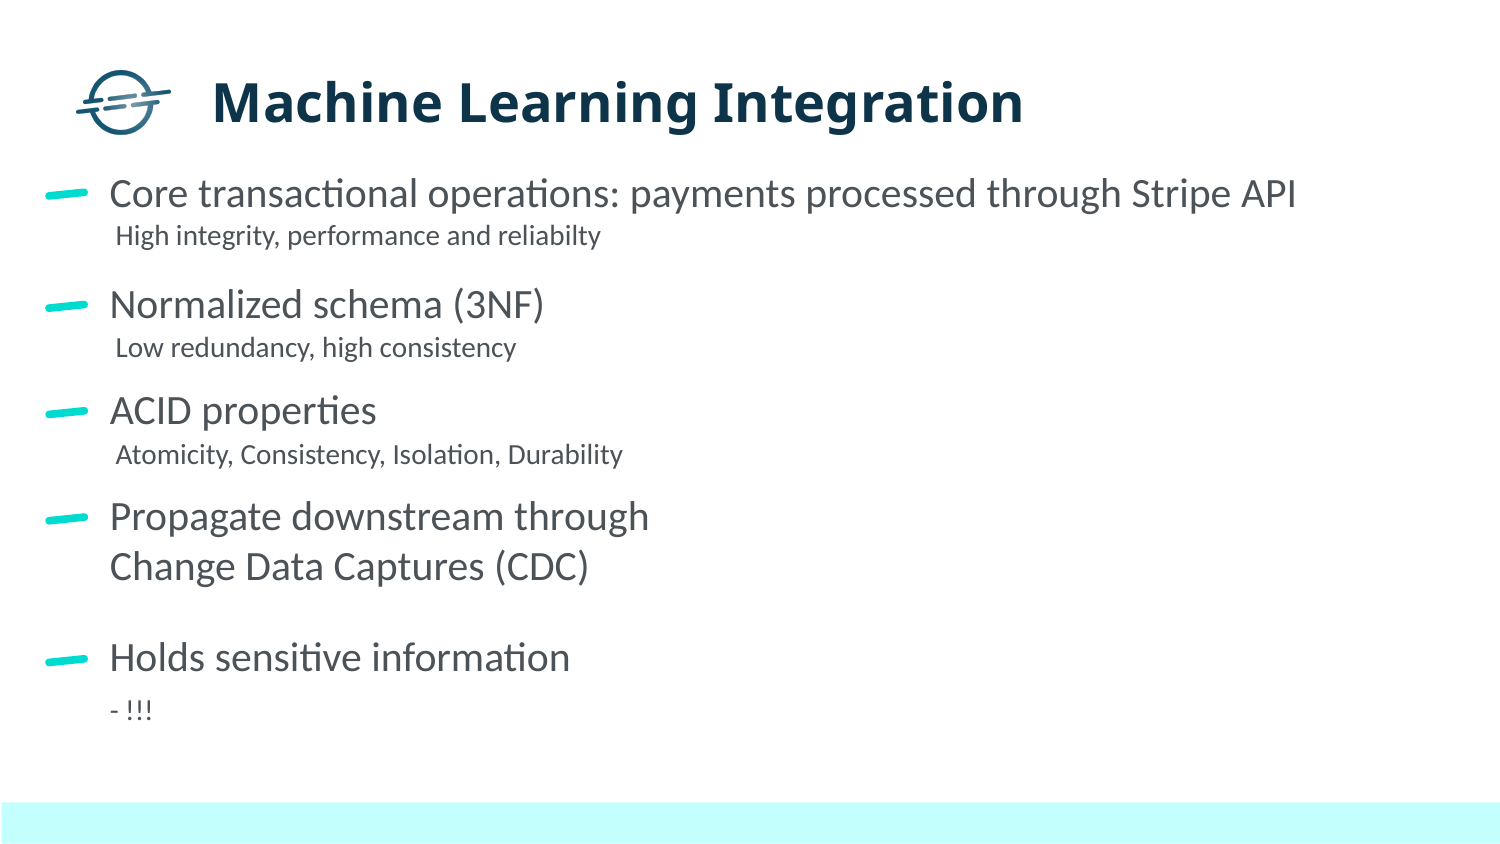

# Machine Learning Integration
Core transactional operations: payments processed through Stripe API
High integrity, performance and reliabilty
Normalized schema (3NF)
Low redundancy, high consistency
ACID properties
Atomicity, Consistency, Isolation, Durability
Propagate downstream through Change Data Captures (CDC)
Holds sensitive information
- !!!